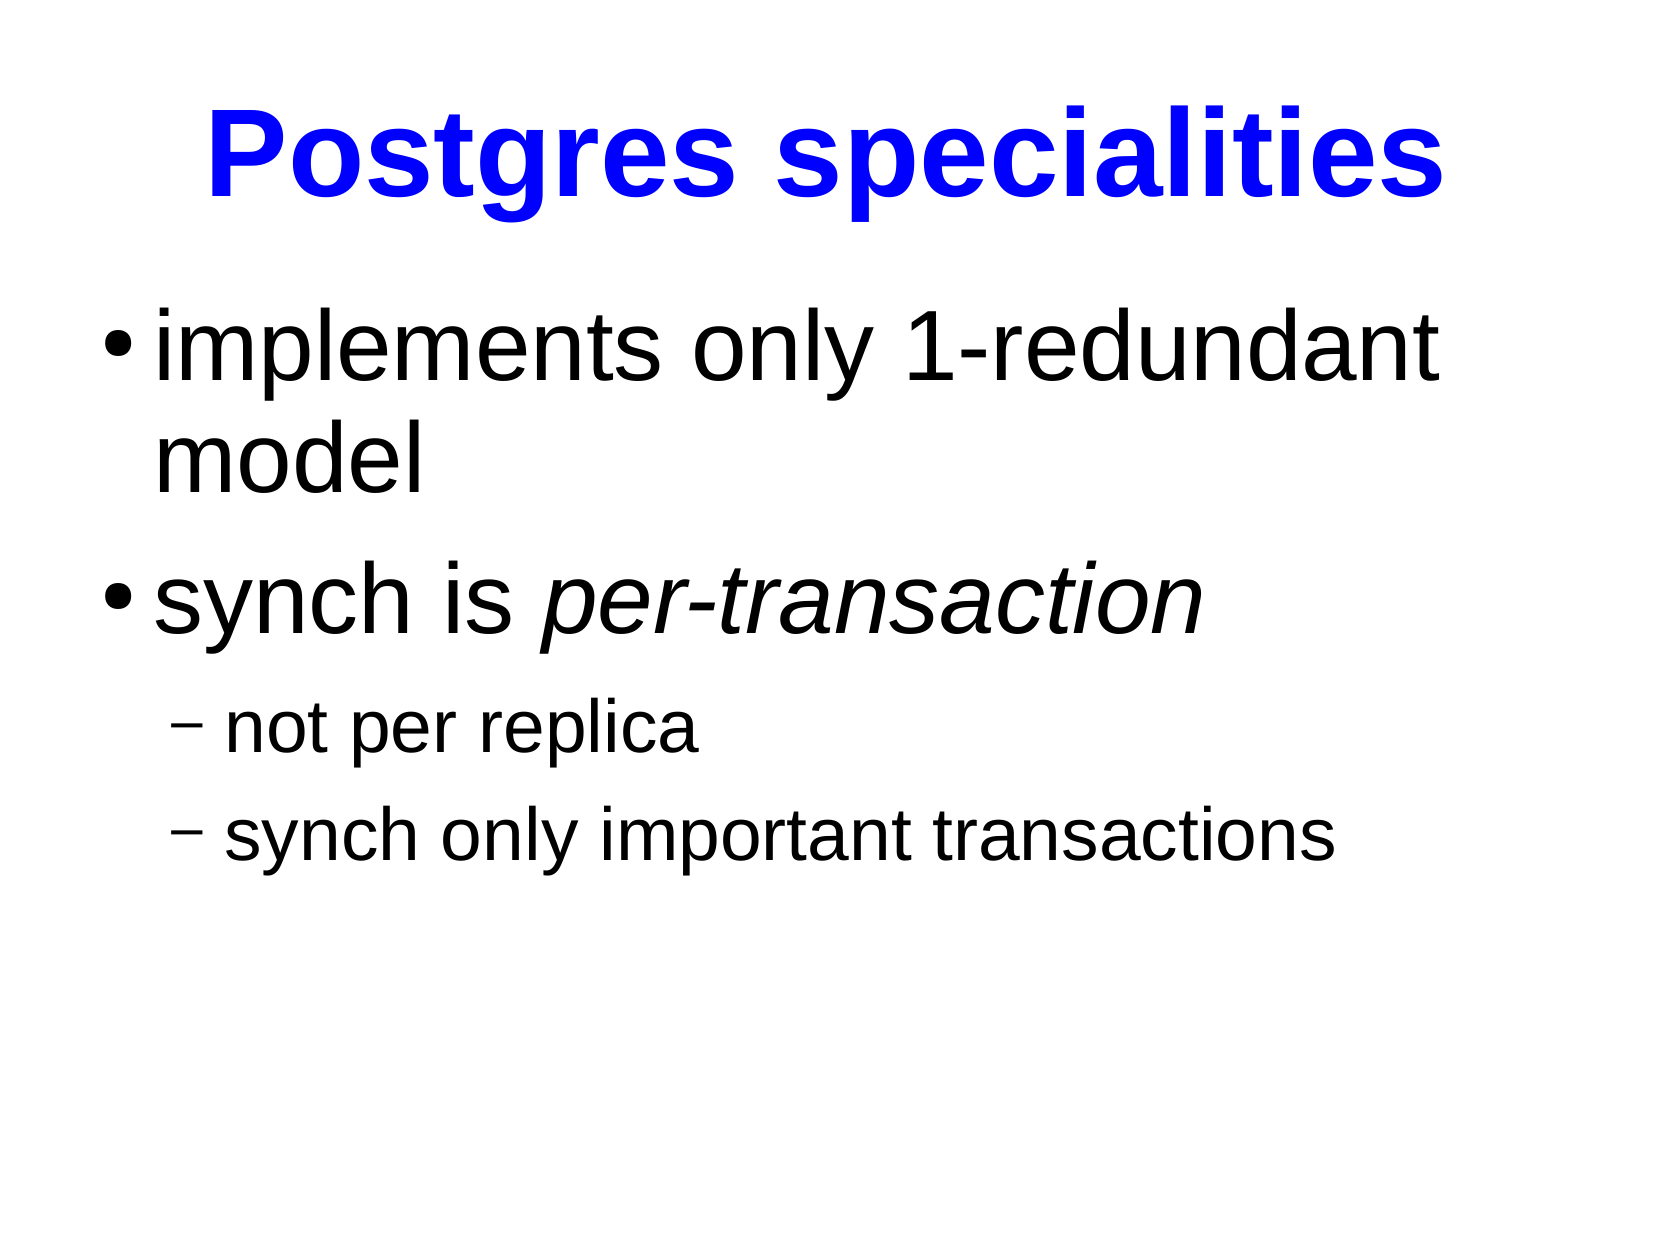

# Postgres specialities
implements only 1-redundant model
synch is per-transaction
not per replica
synch only important transactions